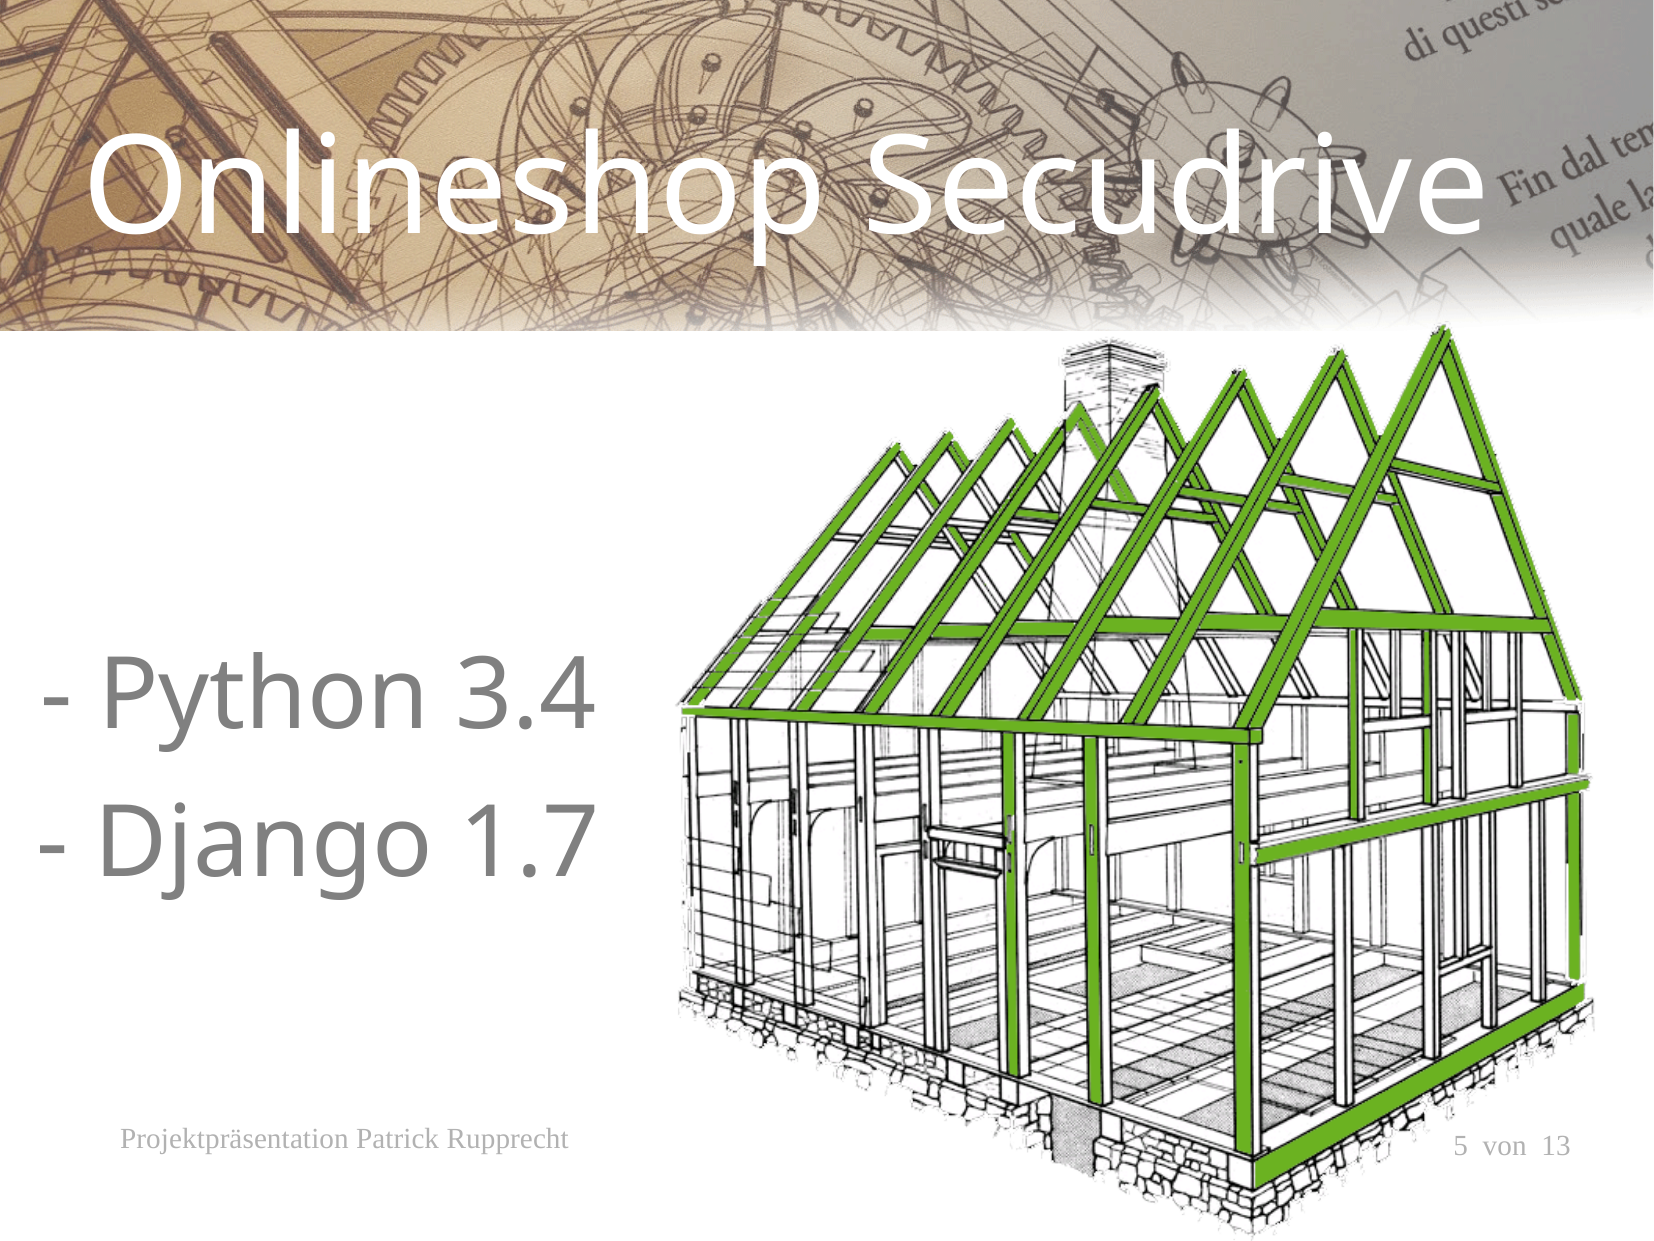

# Onlineshop Secudrive
- Python 3.4
- Django 1.7
Projektpräsentation Patrick Rupprecht
5